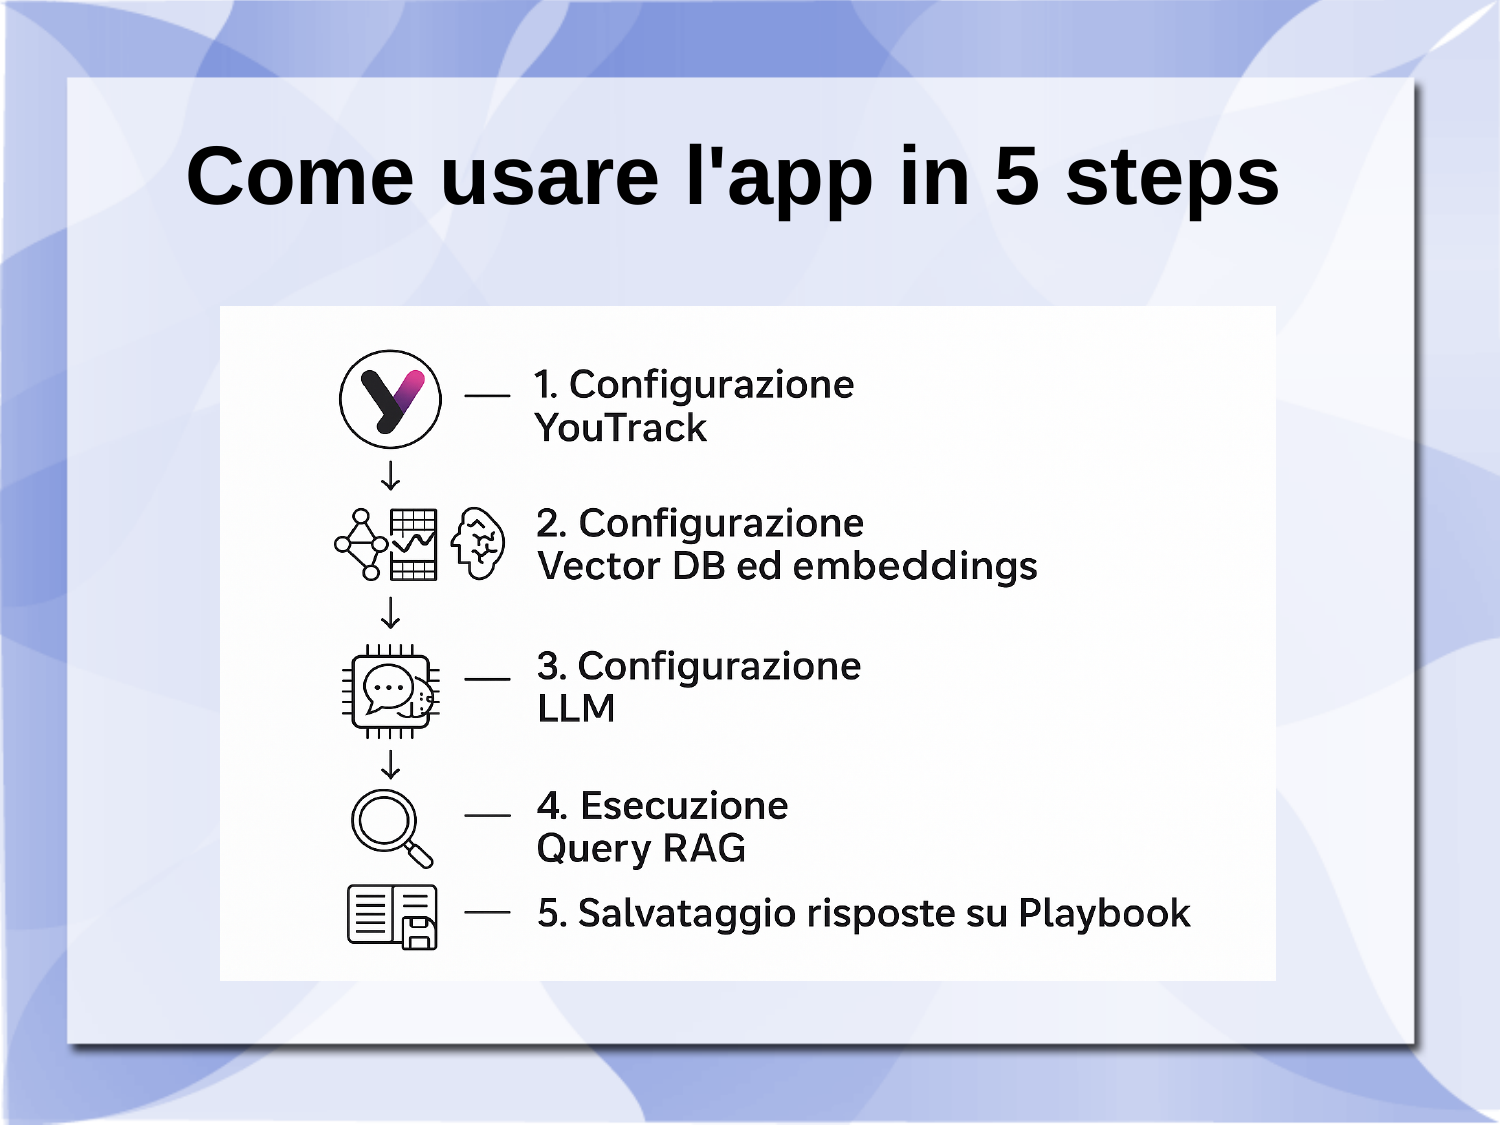

# Come usare l'app in 5 steps